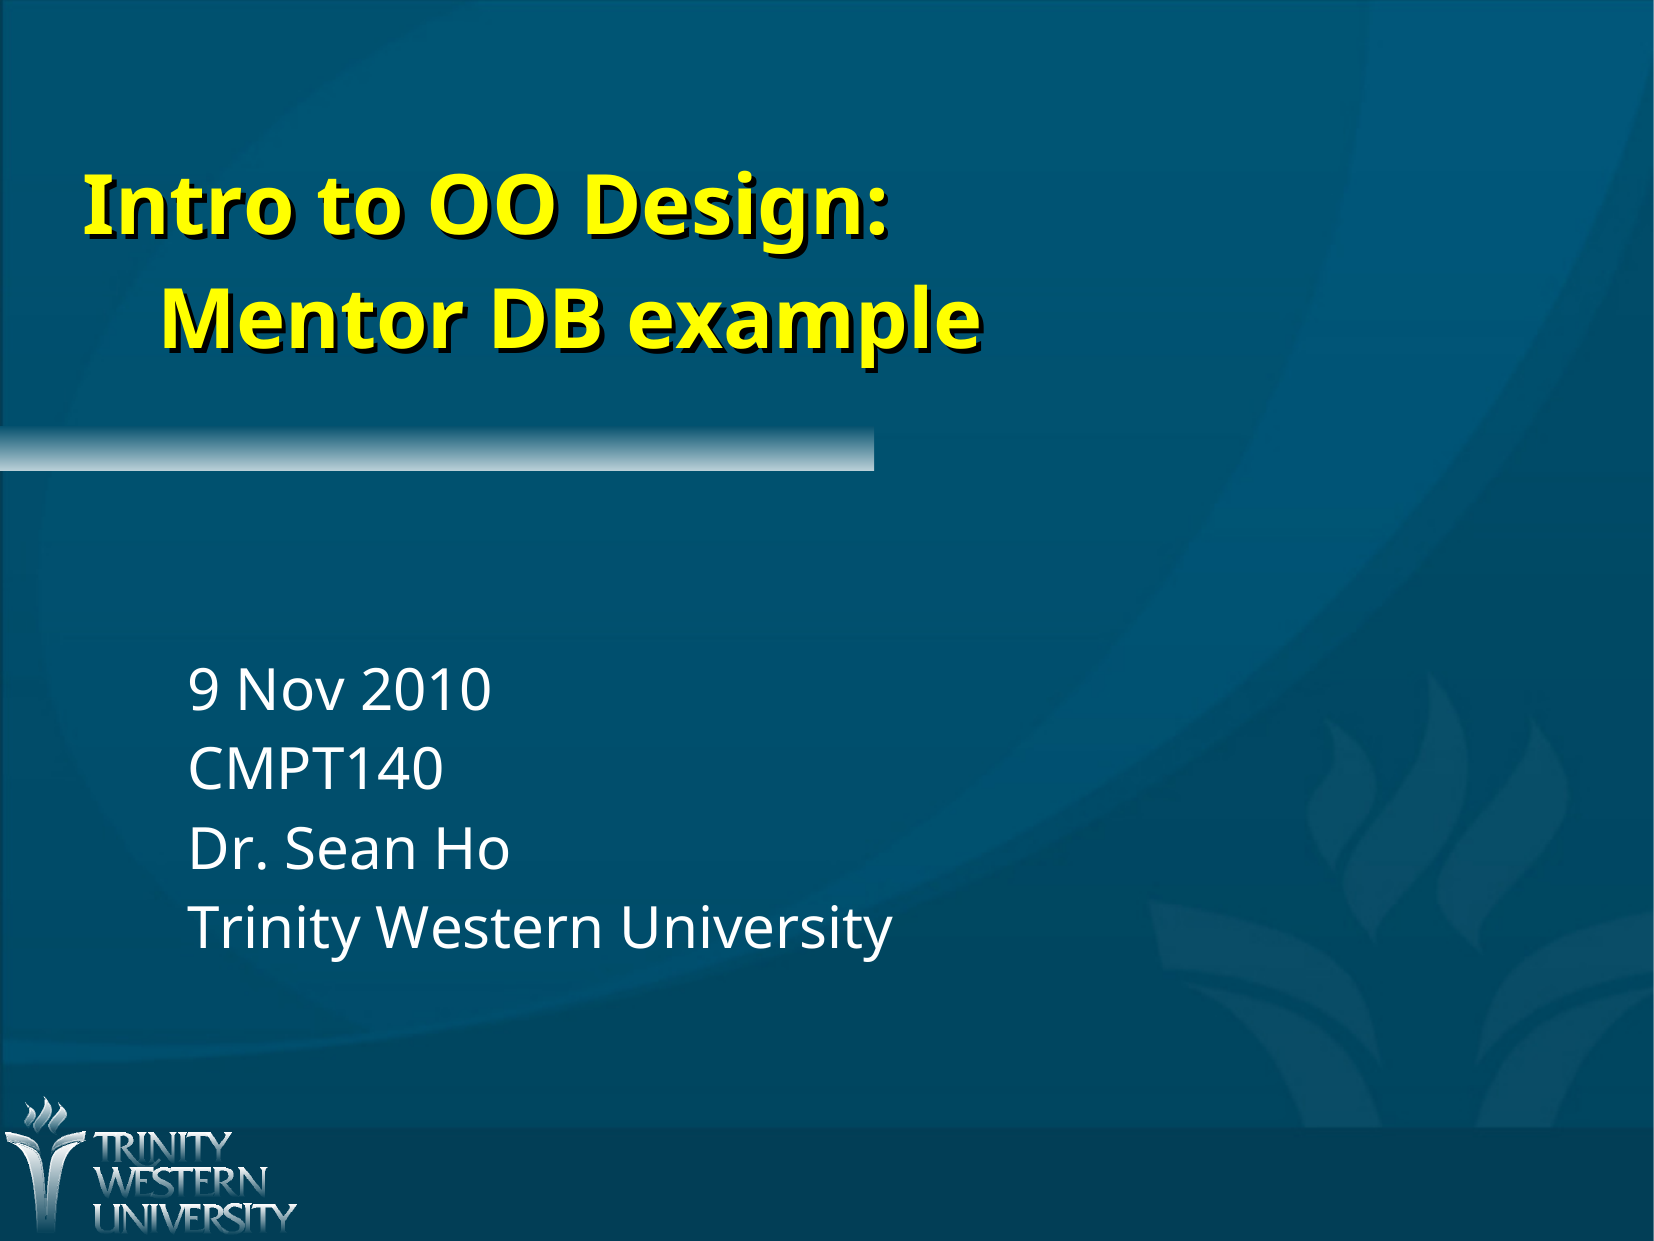

# Intro to OO Design: Mentor DB example
9 Nov 2010
CMPT140
Dr. Sean Ho
Trinity Western University